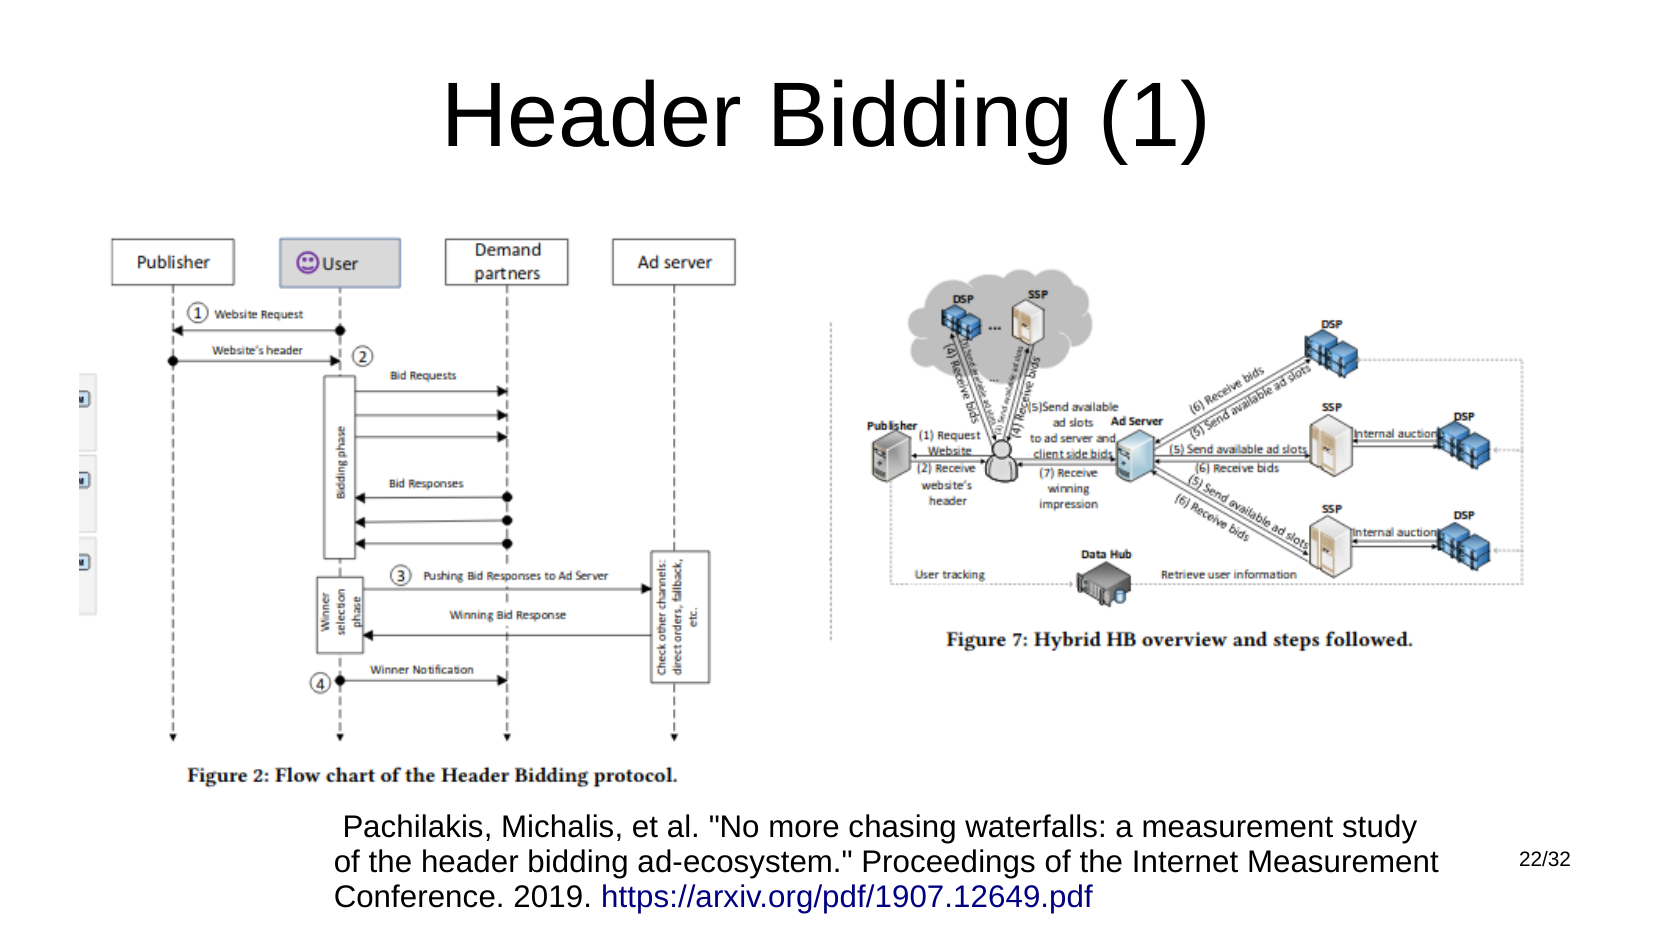

# Header Bidding (1)
 Pachilakis, Michalis, et al. "No more chasing waterfalls: a measurement study of the header bidding ad-ecosystem." Proceedings of the Internet Measurement Conference. 2019. https://arxiv.org/pdf/1907.12649.pdf
22